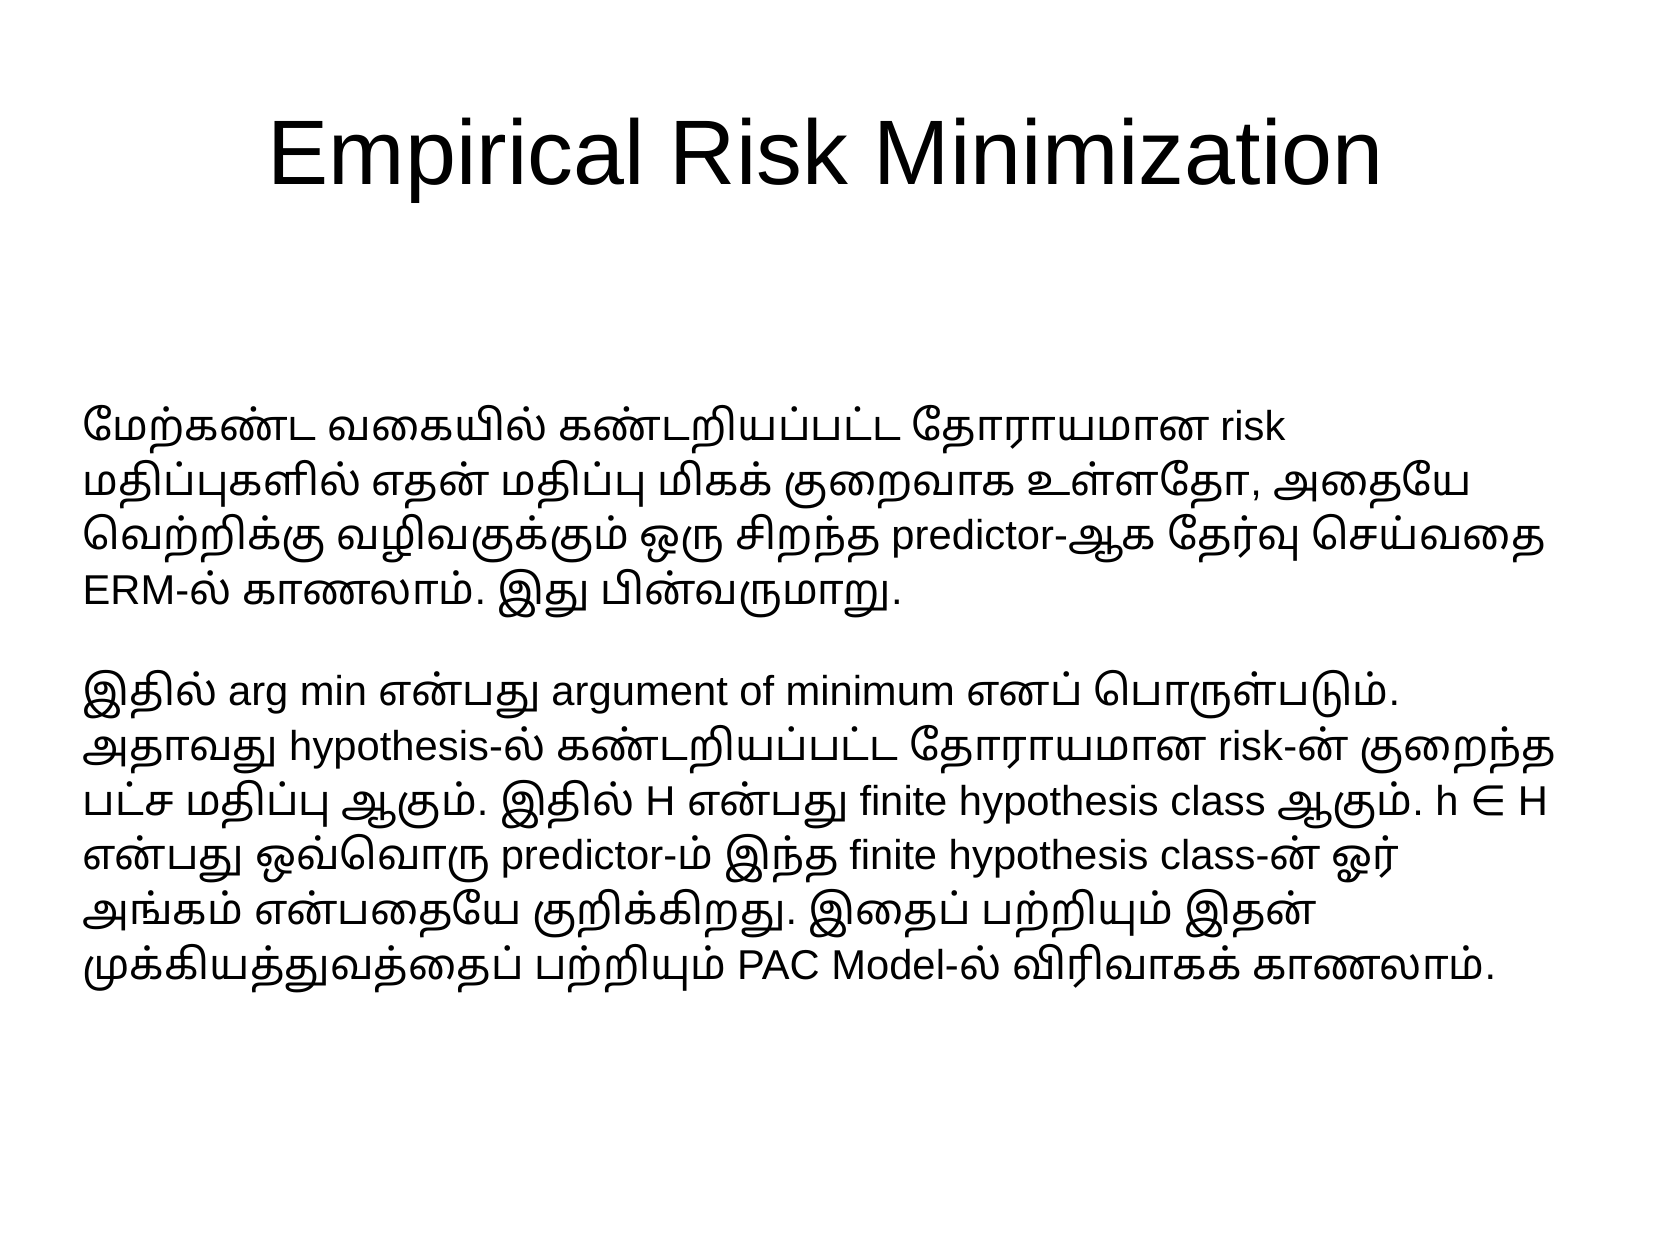

# Empirical Risk Minimization
மேற்கண்ட வகையில் கண்டறியப்பட்ட தோராயமான risk மதிப்புகளில் எதன் மதிப்பு மிகக் குறைவாக உள்ளதோ, அதையே வெற்றிக்கு வழிவகுக்கும் ஒரு சிறந்த predictor-ஆக தேர்வு செய்வதை ERM-ல் காணலாம். இது பின்வருமாறு.
இதில் arg min என்பது argument of minimum எனப் பொருள்படும். அதாவது hypothesis-ல் கண்டறியப்பட்ட தோராயமான risk-ன் குறைந்த பட்ச மதிப்பு ஆகும். இதில் H என்பது finite hypothesis class ஆகும். h ∈ H என்பது ஒவ்வொரு predictor-ம் இந்த finite hypothesis class-ன் ஓர் அங்கம் என்பதையே குறிக்கிறது. இதைப் பற்றியும் இதன் முக்கியத்துவத்தைப் பற்றியும் PAC Model-ல் விரிவாகக் காணலாம்.